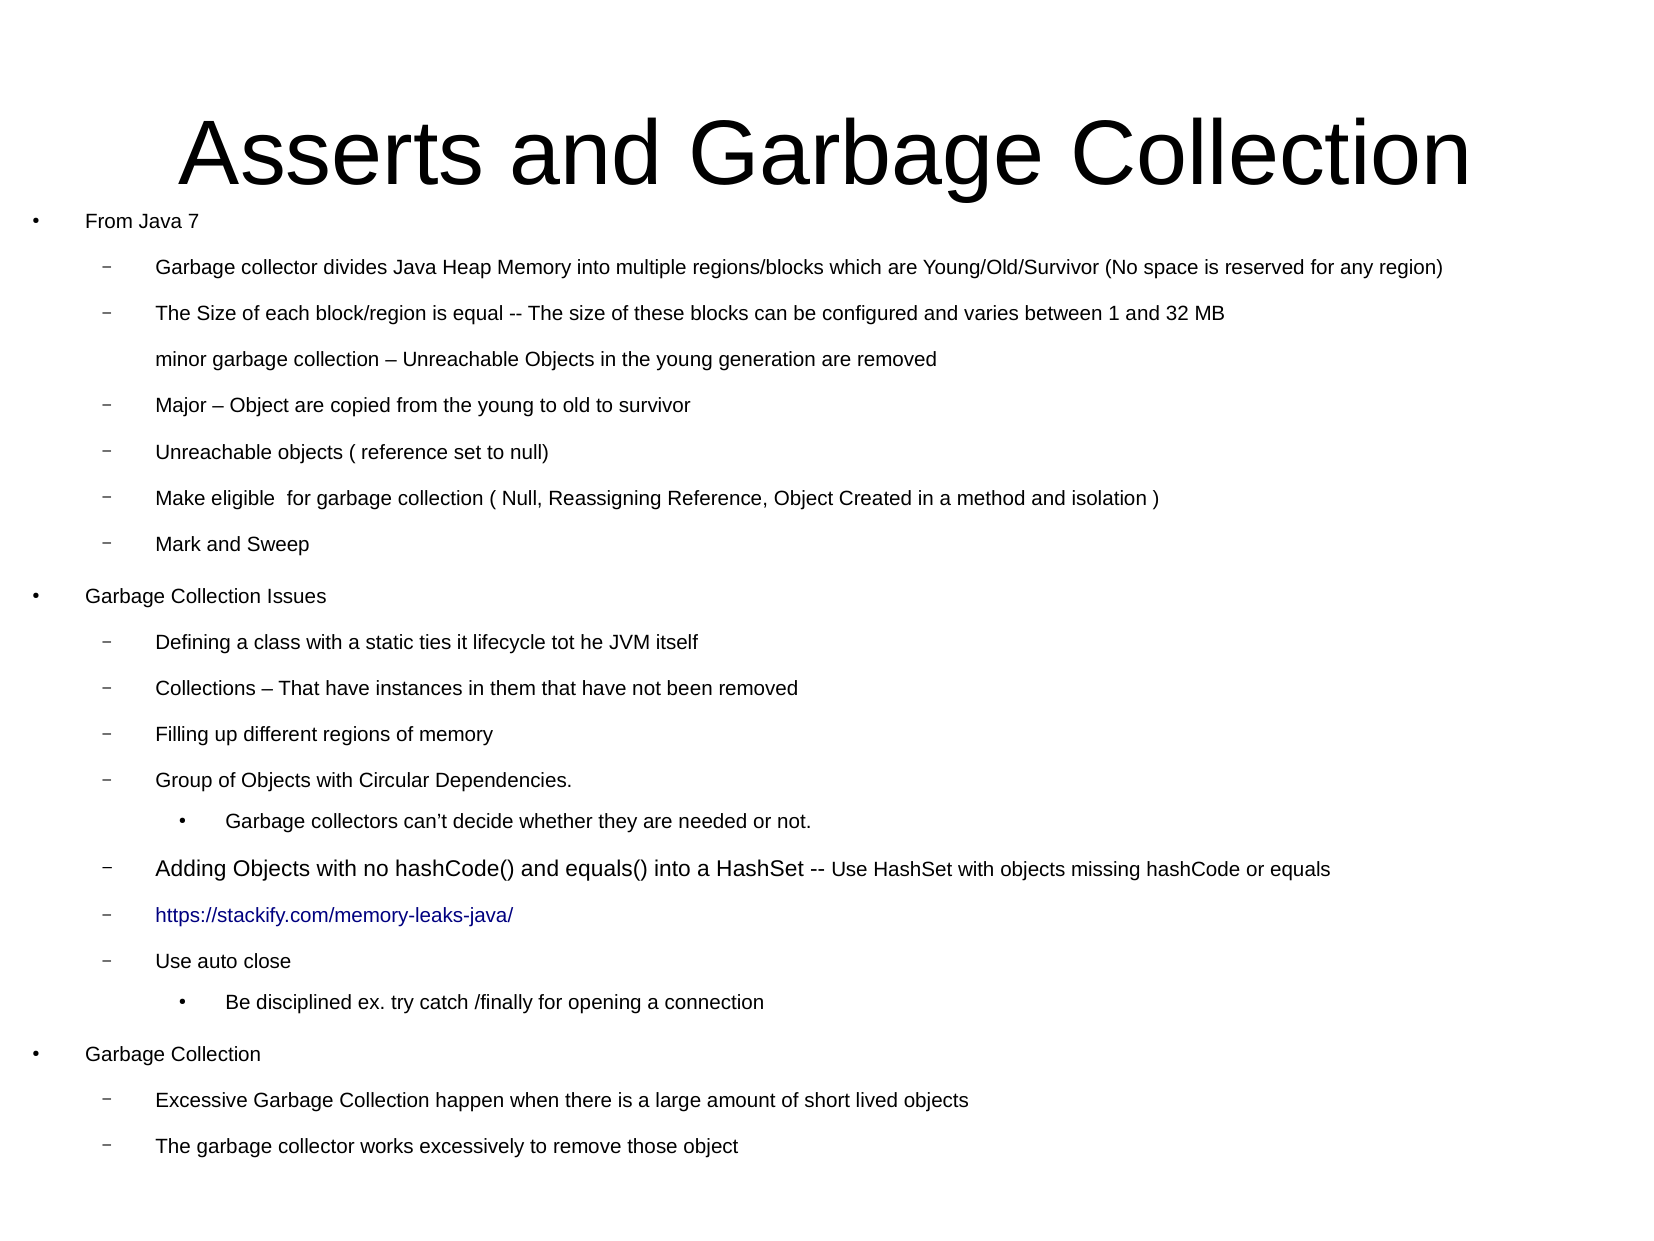

# Asserts and Garbage Collection
From Java 7
Garbage collector divides Java Heap Memory into multiple regions/blocks which are Young/Old/Survivor (No space is reserved for any region)
The Size of each block/region is equal -- The size of these blocks can be configured and varies between 1 and 32 MB
minor garbage collection – Unreachable Objects in the young generation are removed
Major – Object are copied from the young to old to survivor
Unreachable objects ( reference set to null)
Make eligible for garbage collection ( Null, Reassigning Reference, Object Created in a method and isolation )
Mark and Sweep
Garbage Collection Issues
Defining a class with a static ties it lifecycle tot he JVM itself
Collections – That have instances in them that have not been removed
Filling up different regions of memory
Group of Objects with Circular Dependencies.
Garbage collectors can’t decide whether they are needed or not.
Adding Objects with no hashCode() and equals() into a HashSet -- Use HashSet with objects missing hashCode or equals
https://stackify.com/memory-leaks-java/
Use auto close
Be disciplined ex. try catch /finally for opening a connection
Garbage Collection
Excessive Garbage Collection happen when there is a large amount of short lived objects
The garbage collector works excessively to remove those object